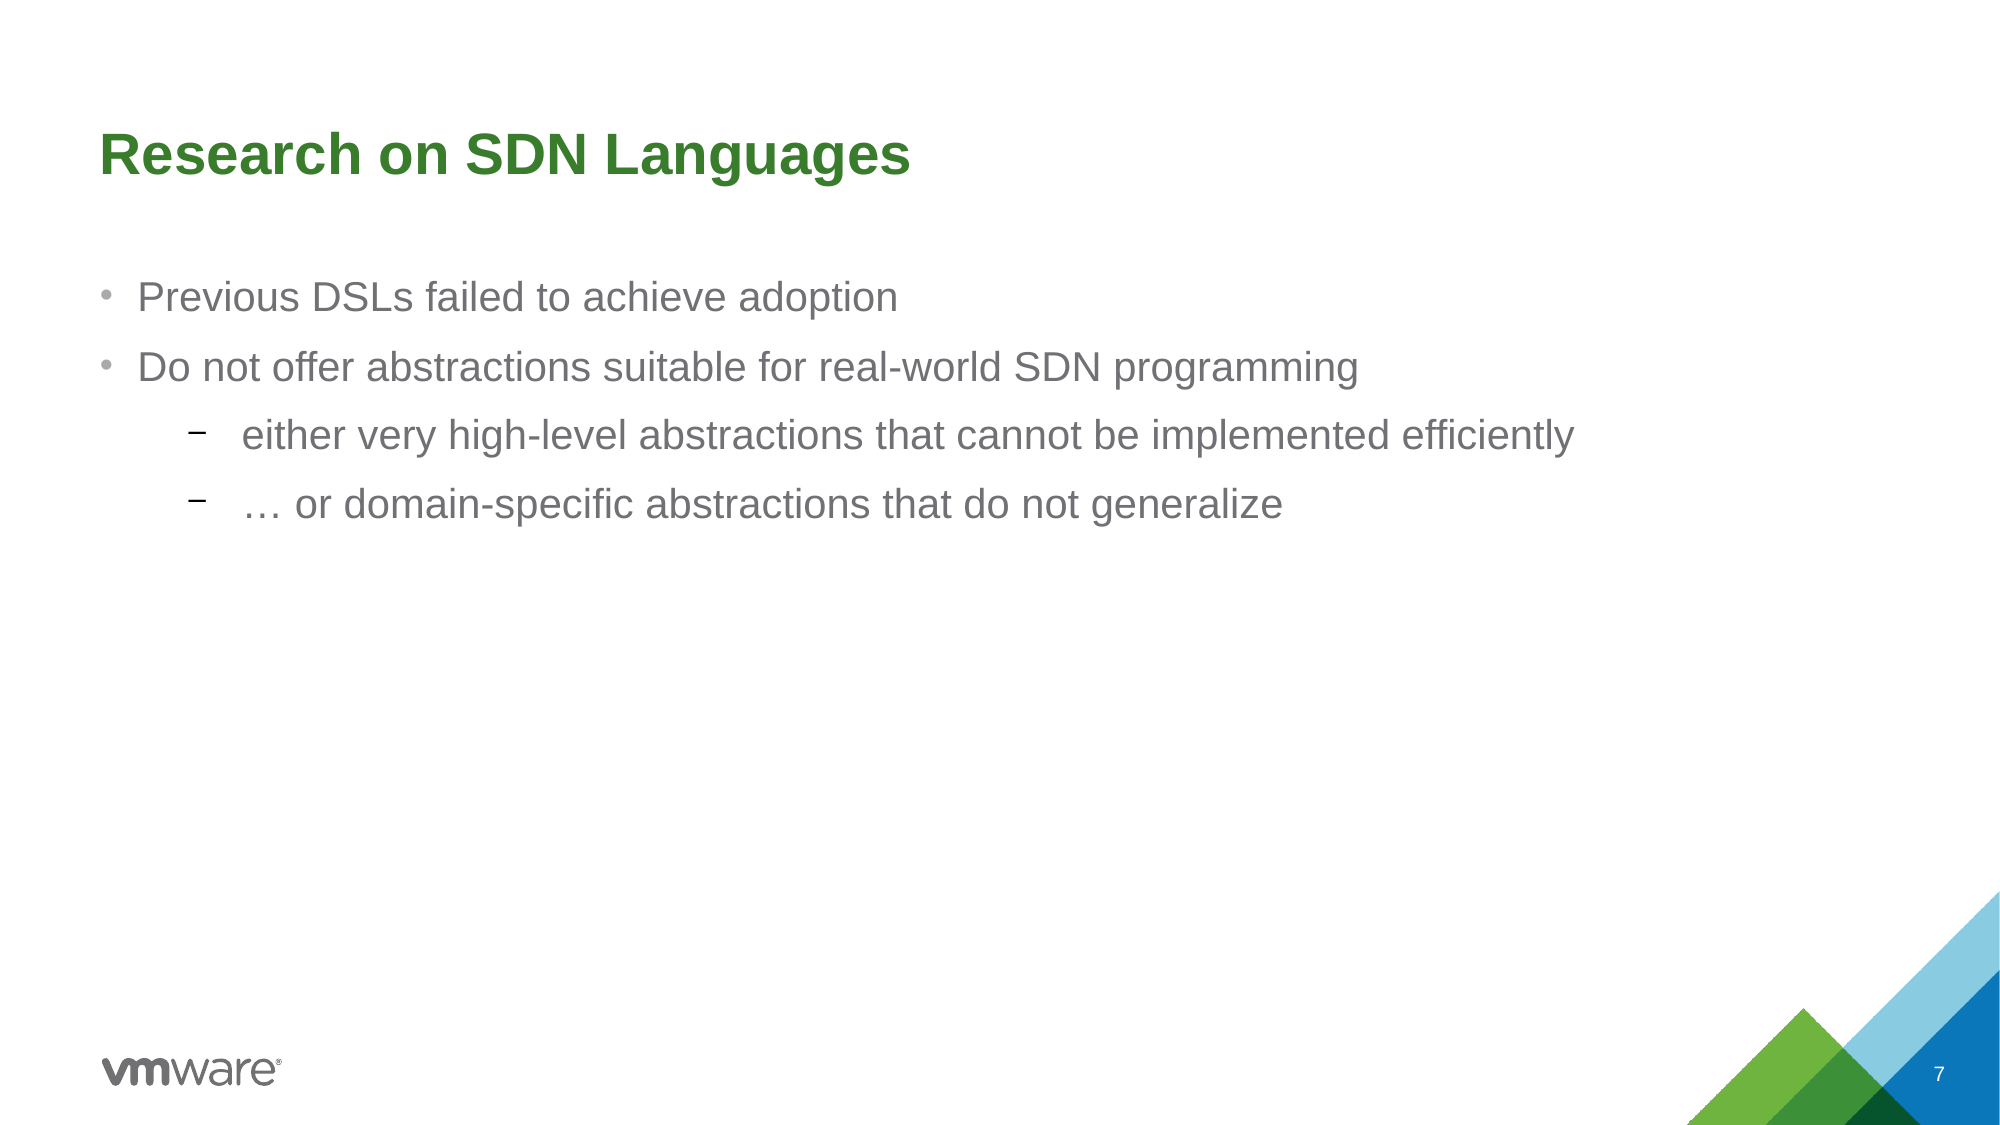

Research on SDN Languages
# Previous DSLs failed to achieve adoption
Do not offer abstractions suitable for real-world SDN programming
either very high-level abstractions that cannot be implemented efficiently
… or domain-specific abstractions that do not generalize